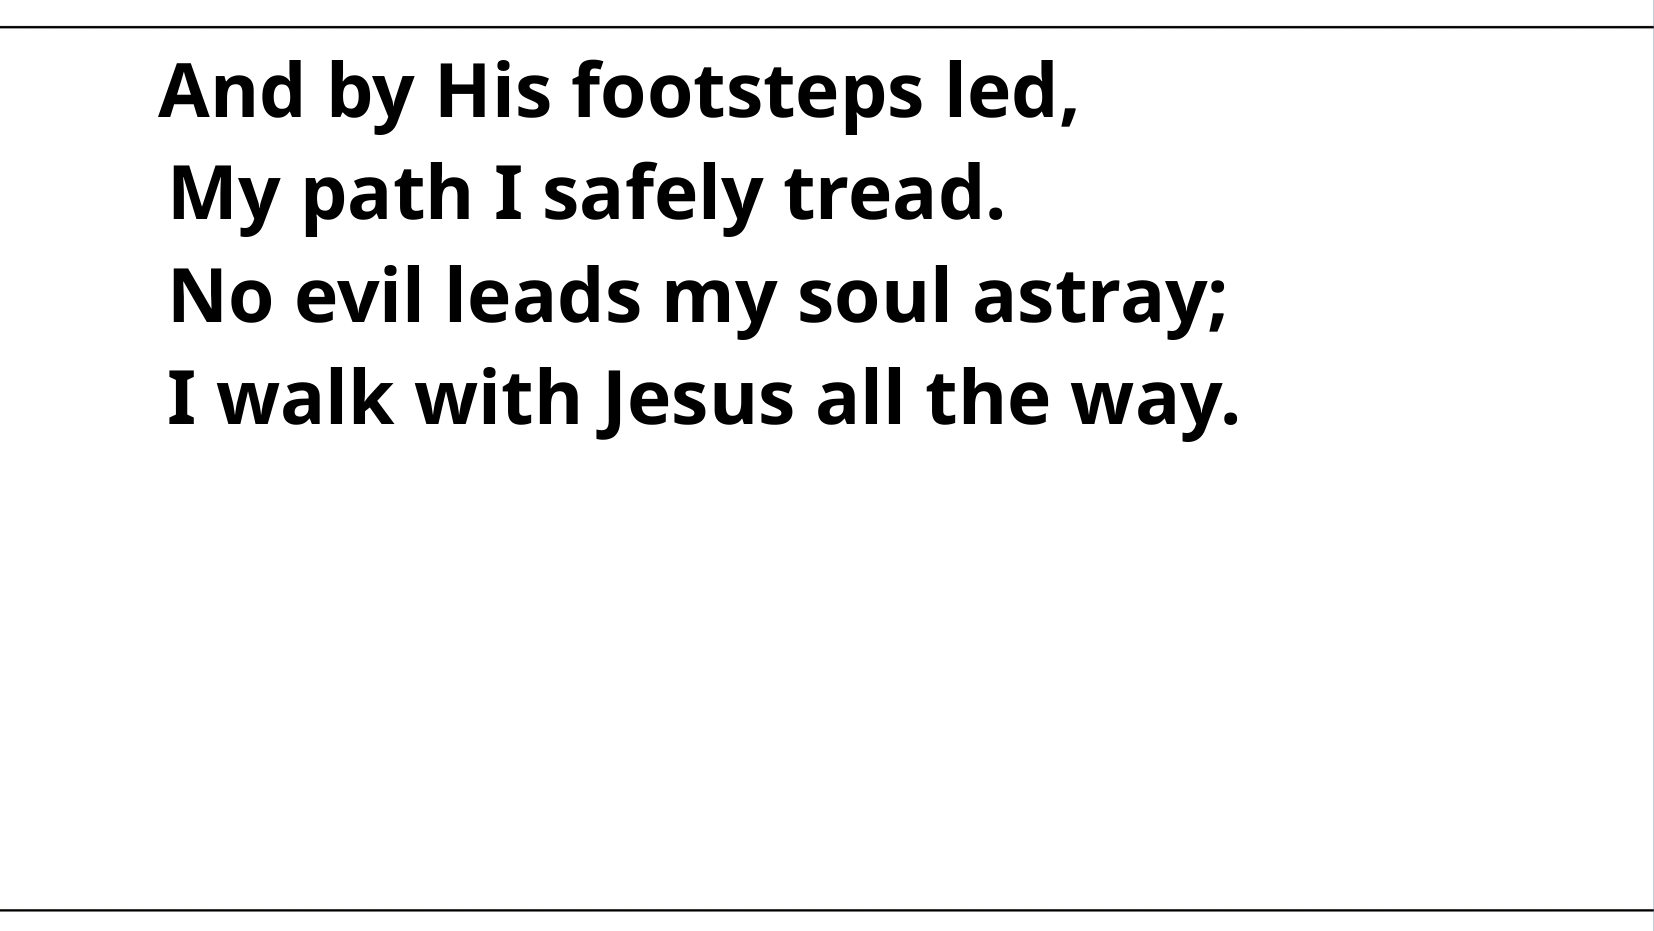

And by His footsteps led,
 My path I safely tread.
 No evil leads my soul astray;
 I walk with Jesus all the way.